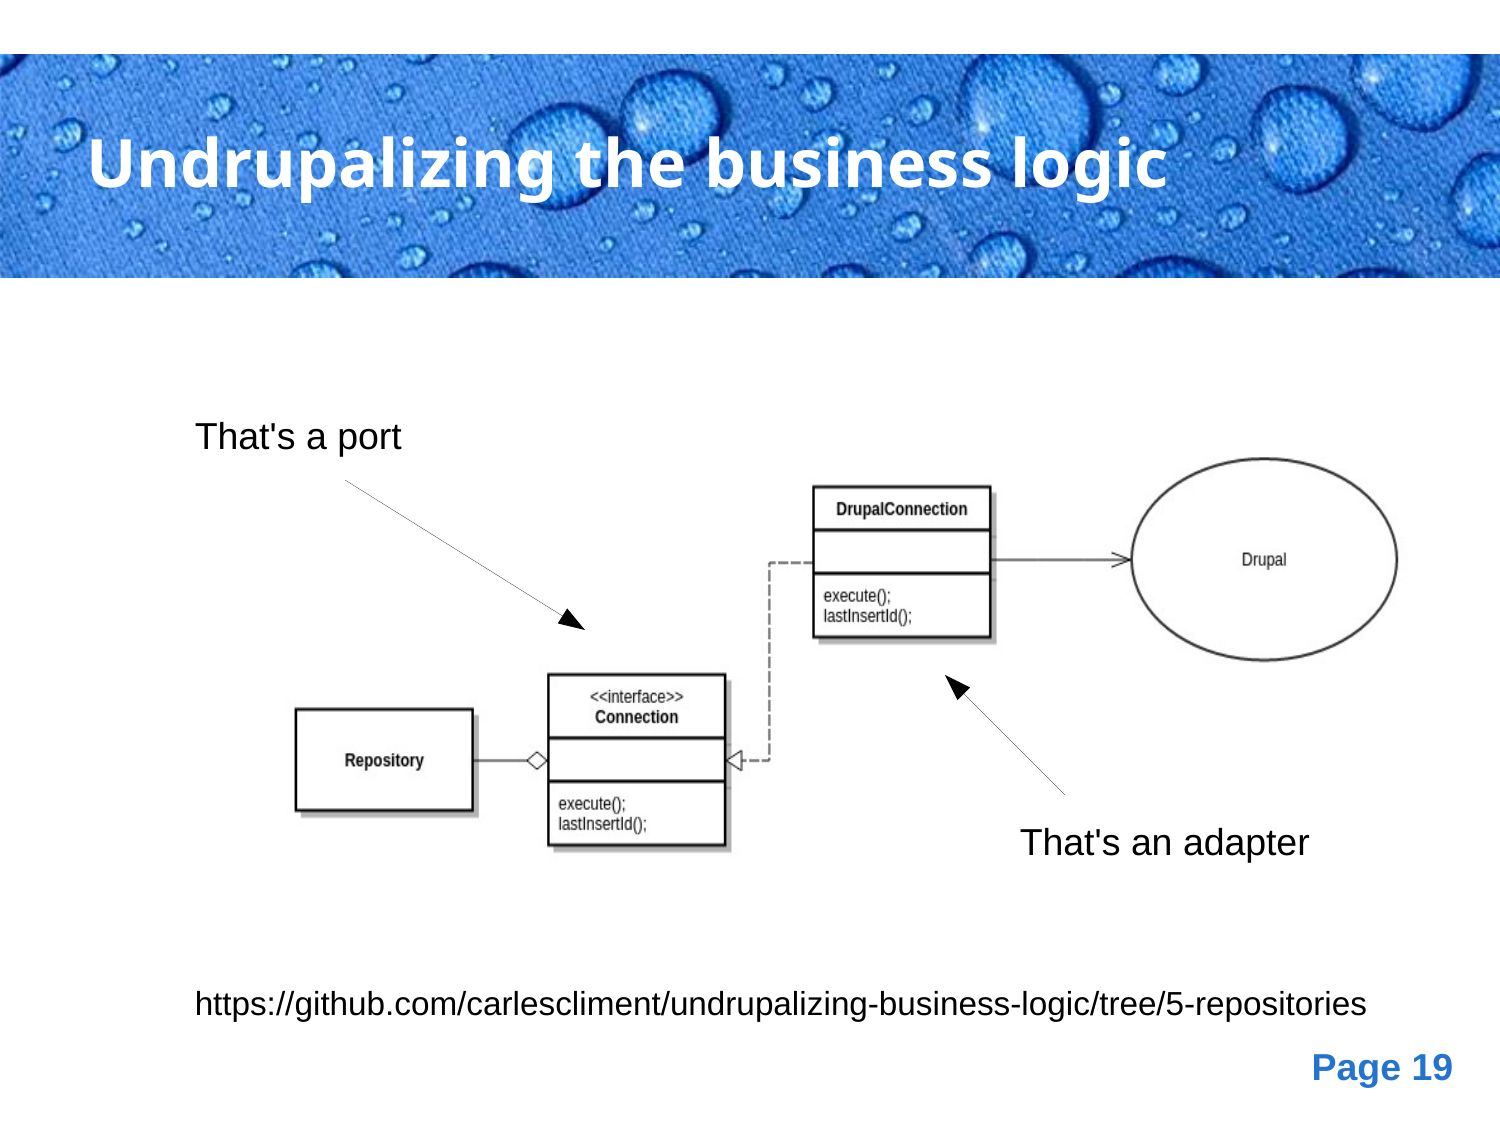

Undrupalizing the business logic
That's a port
That's an adapter
https://github.com/carlescliment/undrupalizing-business-logic/tree/5-repositories